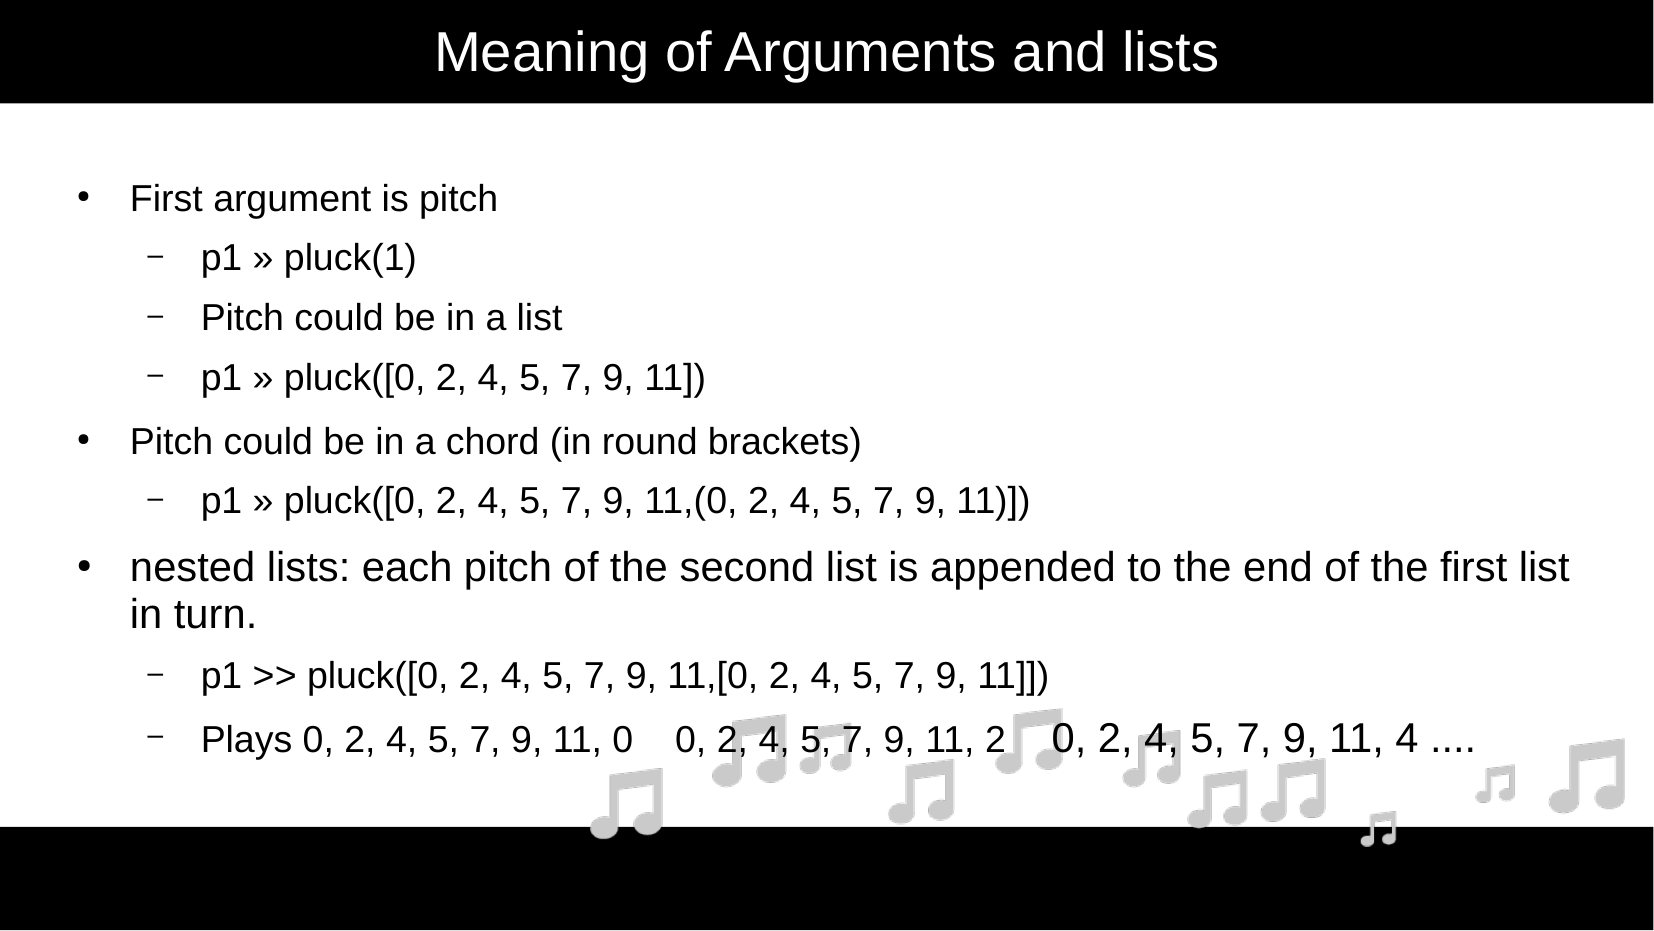

# Meaning of Arguments and lists
First argument is pitch
p1 » pluck(1)
Pitch could be in a list
p1 » pluck([0, 2, 4, 5, 7, 9, 11])
Pitch could be in a chord (in round brackets)
p1 » pluck([0, 2, 4, 5, 7, 9, 11,(0, 2, 4, 5, 7, 9, 11)])
nested lists: each pitch of the second list is appended to the end of the first list in turn.
p1 >> pluck([0, 2, 4, 5, 7, 9, 11,[0, 2, 4, 5, 7, 9, 11]])
Plays 0, 2, 4, 5, 7, 9, 11, 0 0, 2, 4, 5, 7, 9, 11, 2 0, 2, 4, 5, 7, 9, 11, 4 ....